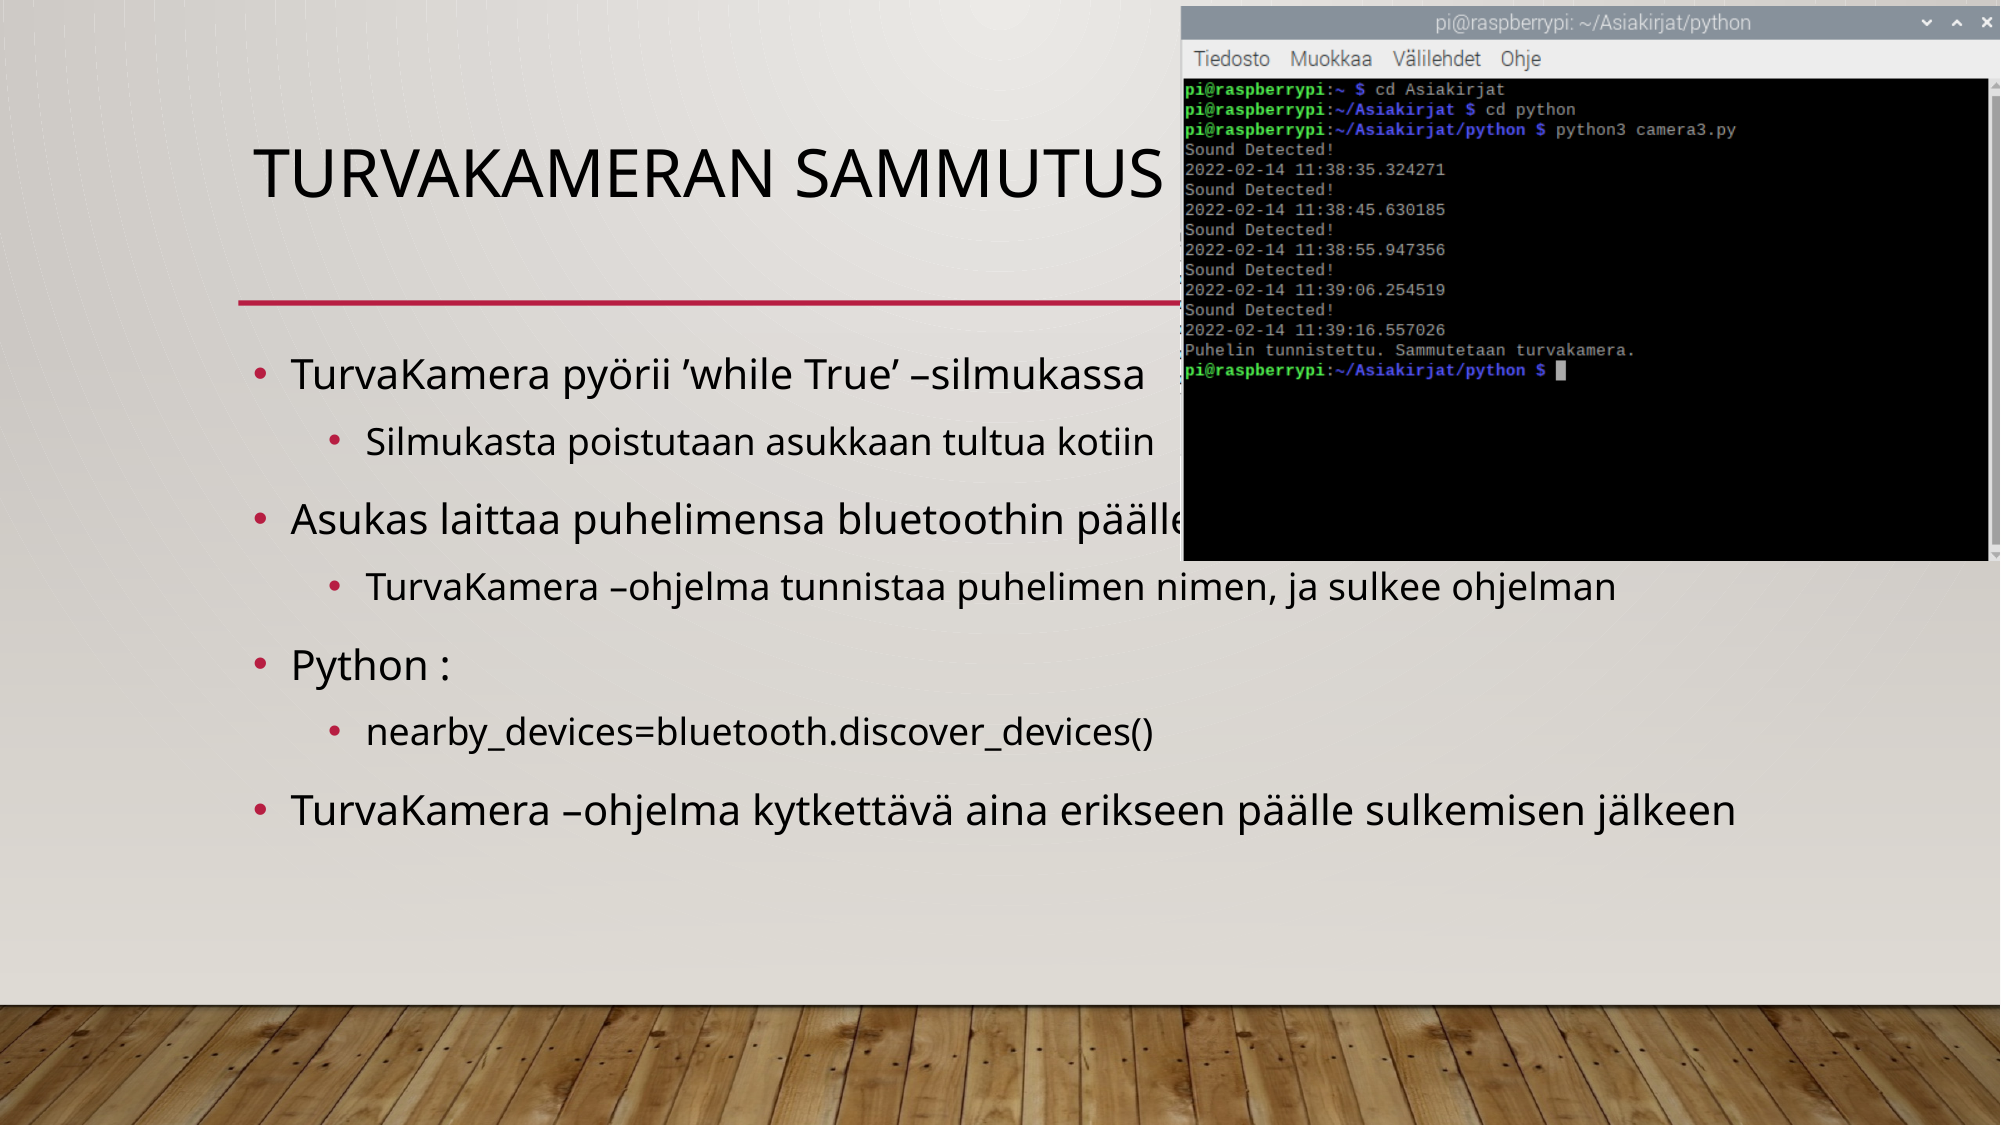

# Turvakameran sammutus
TurvaKamera pyörii ’while True’ –silmukassa
Silmukasta poistutaan asukkaan tultua kotiin
Asukas laittaa puhelimensa bluetoothin päälle
TurvaKamera –ohjelma tunnistaa puhelimen nimen, ja sulkee ohjelman
Python :
nearby_devices=bluetooth.discover_devices()
TurvaKamera –ohjelma kytkettävä aina erikseen päälle sulkemisen jälkeen